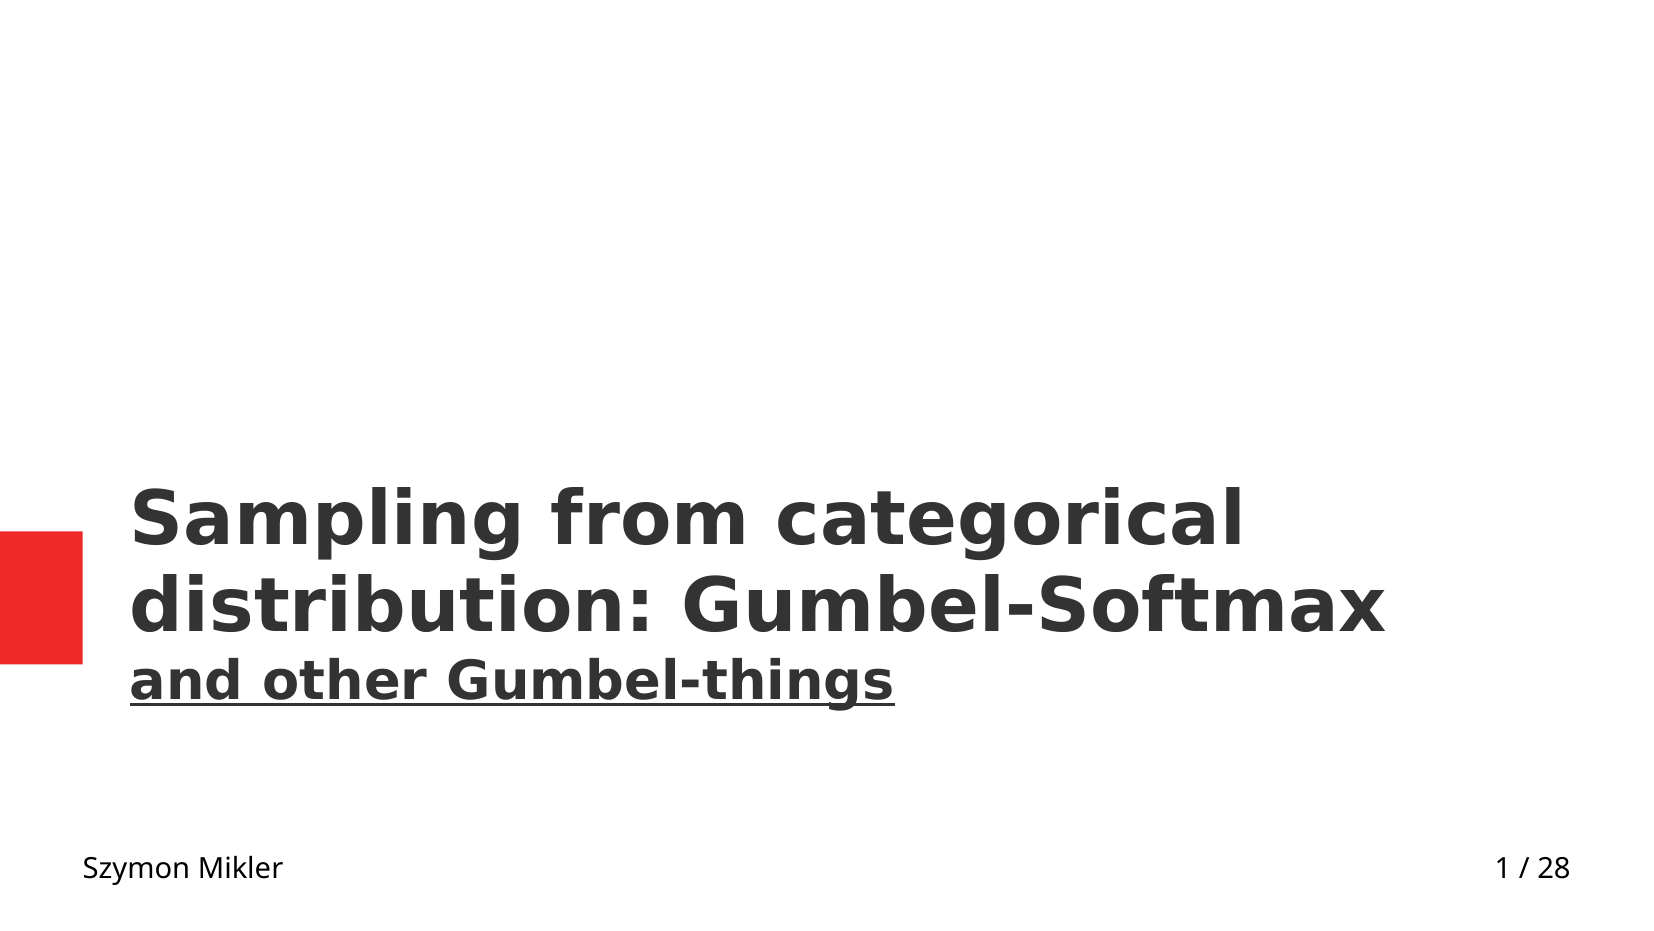

# Sampling from categorical distribution: Gumbel-Softmax and other Gumbel-things
Szymon Mikler
1